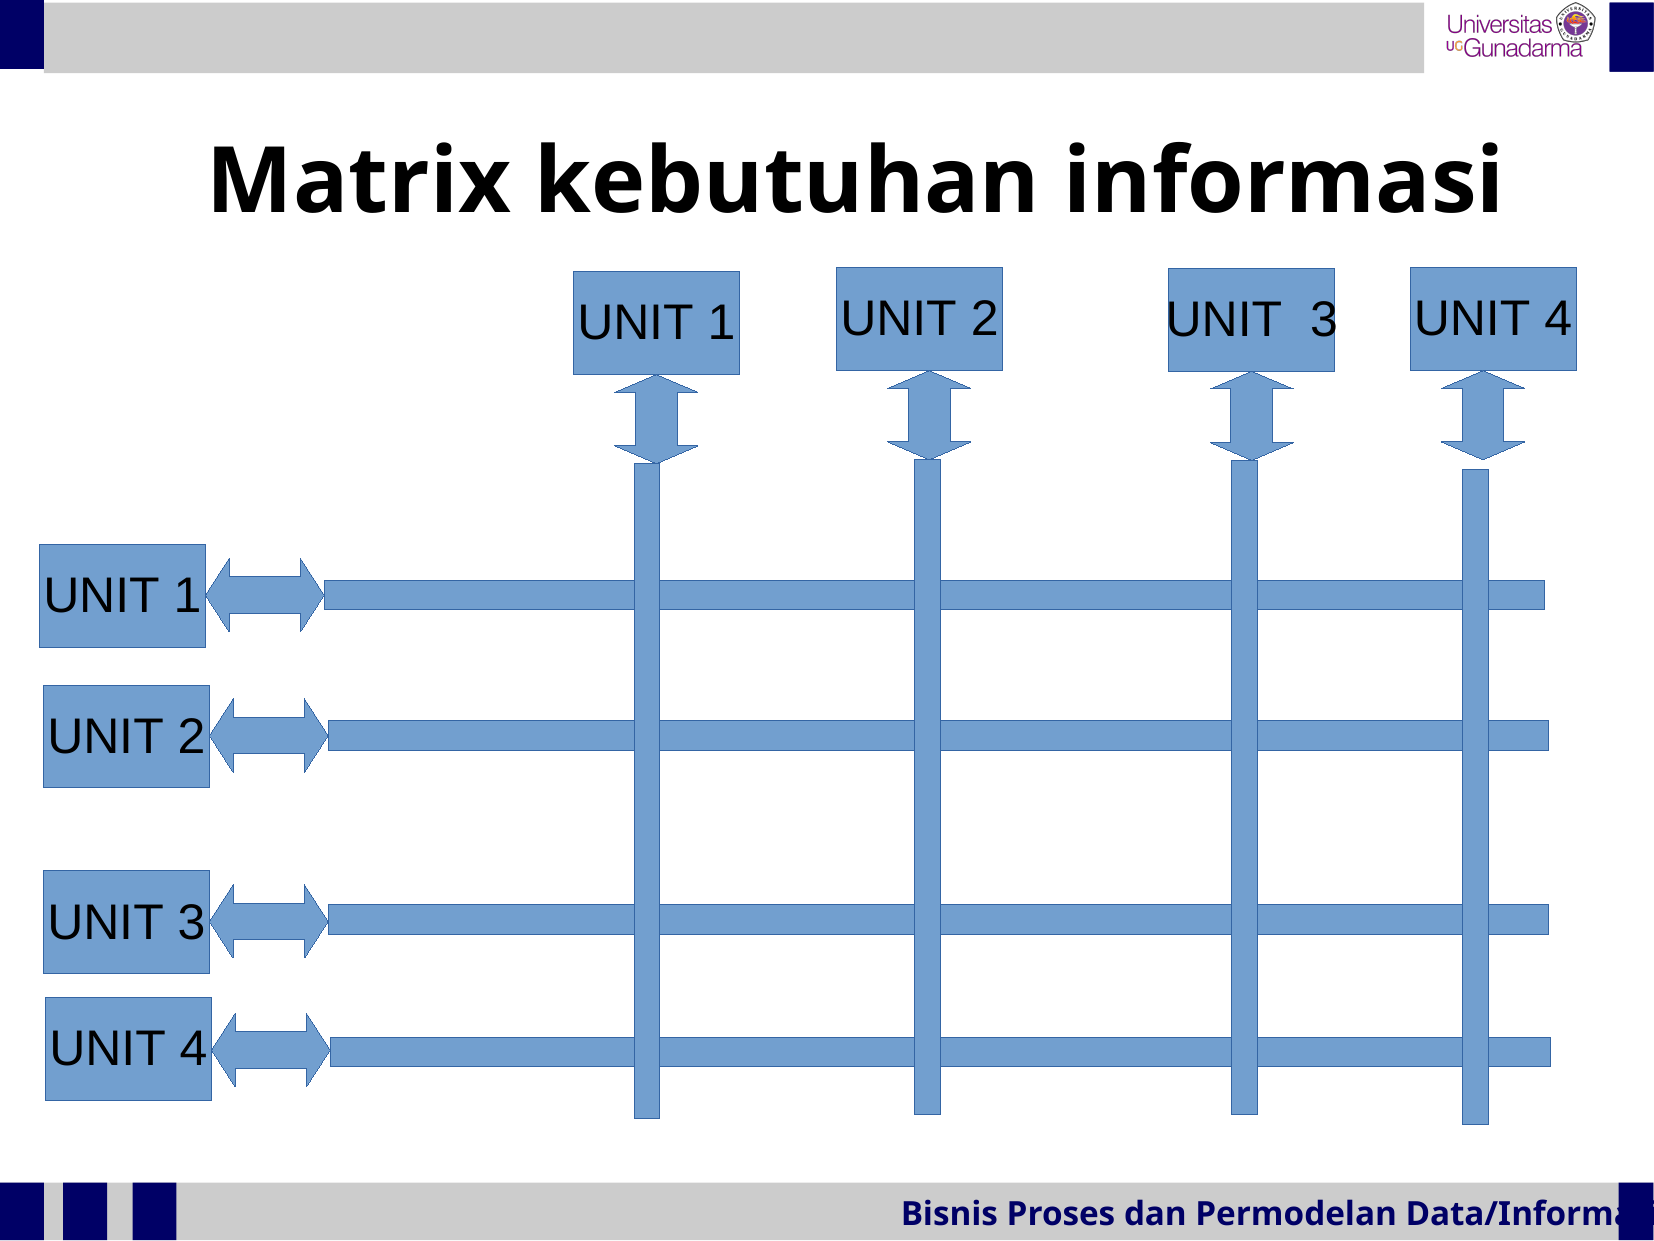

# Matrix kebutuhan informasi
UNIT 2
UNIT 4
UNIT 3
UNIT 1
UNIT 1
UNIT 2
UNIT 3
UNIT 4